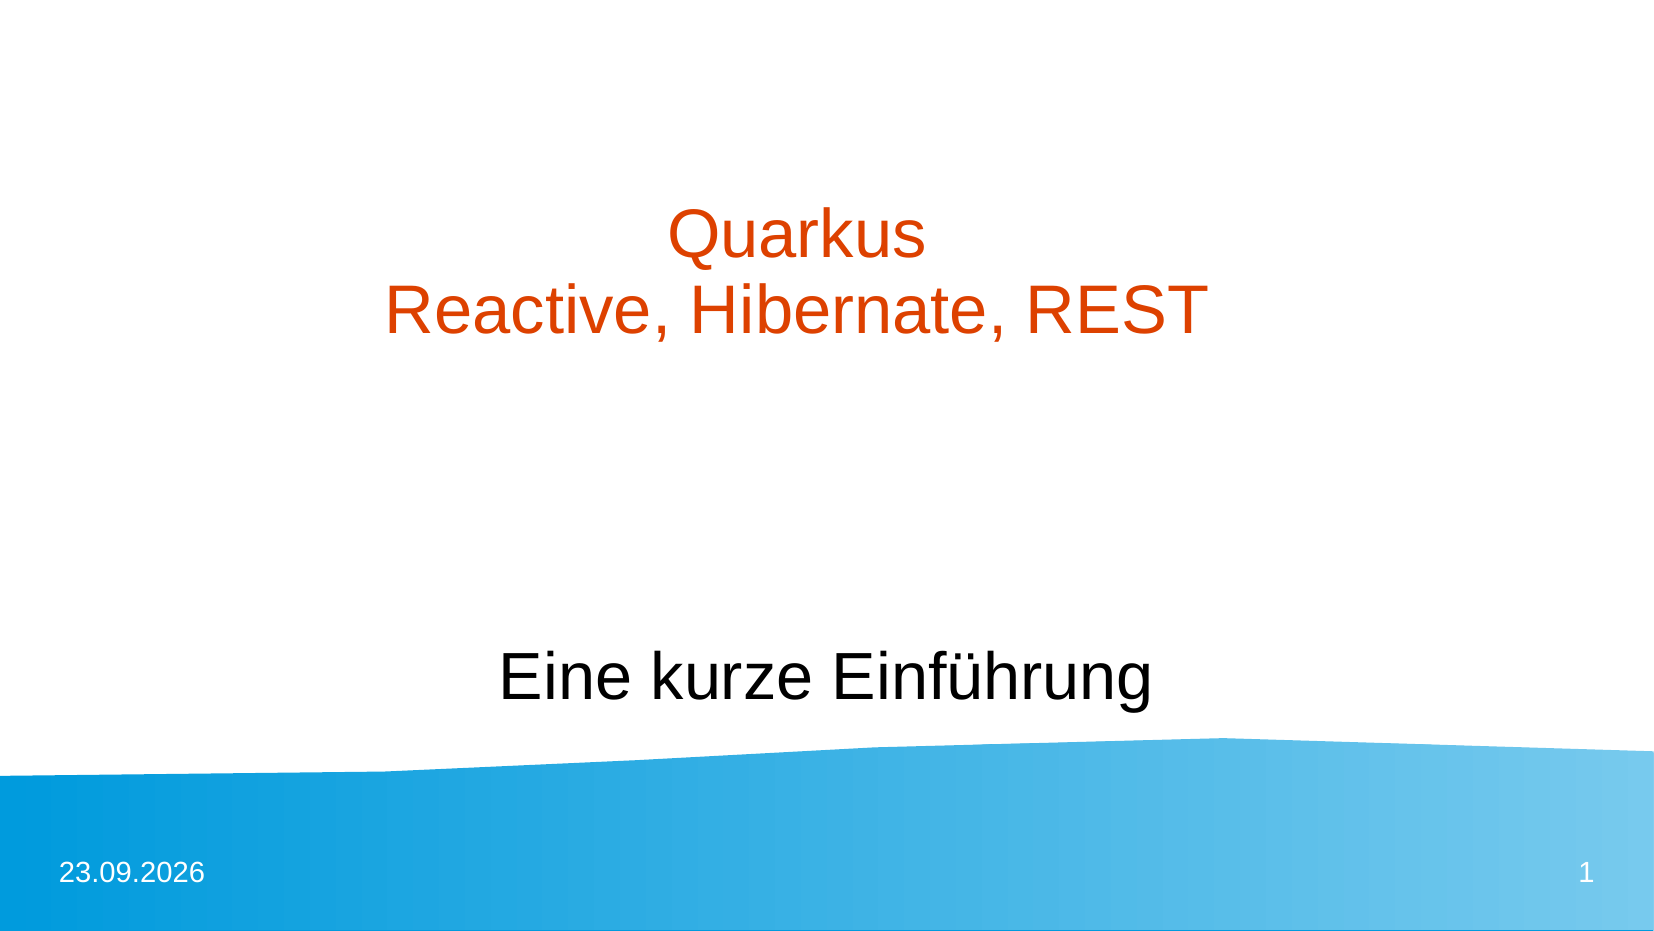

# Quarkus Reactive, Hibernate, REST
Eine kurze Einführung